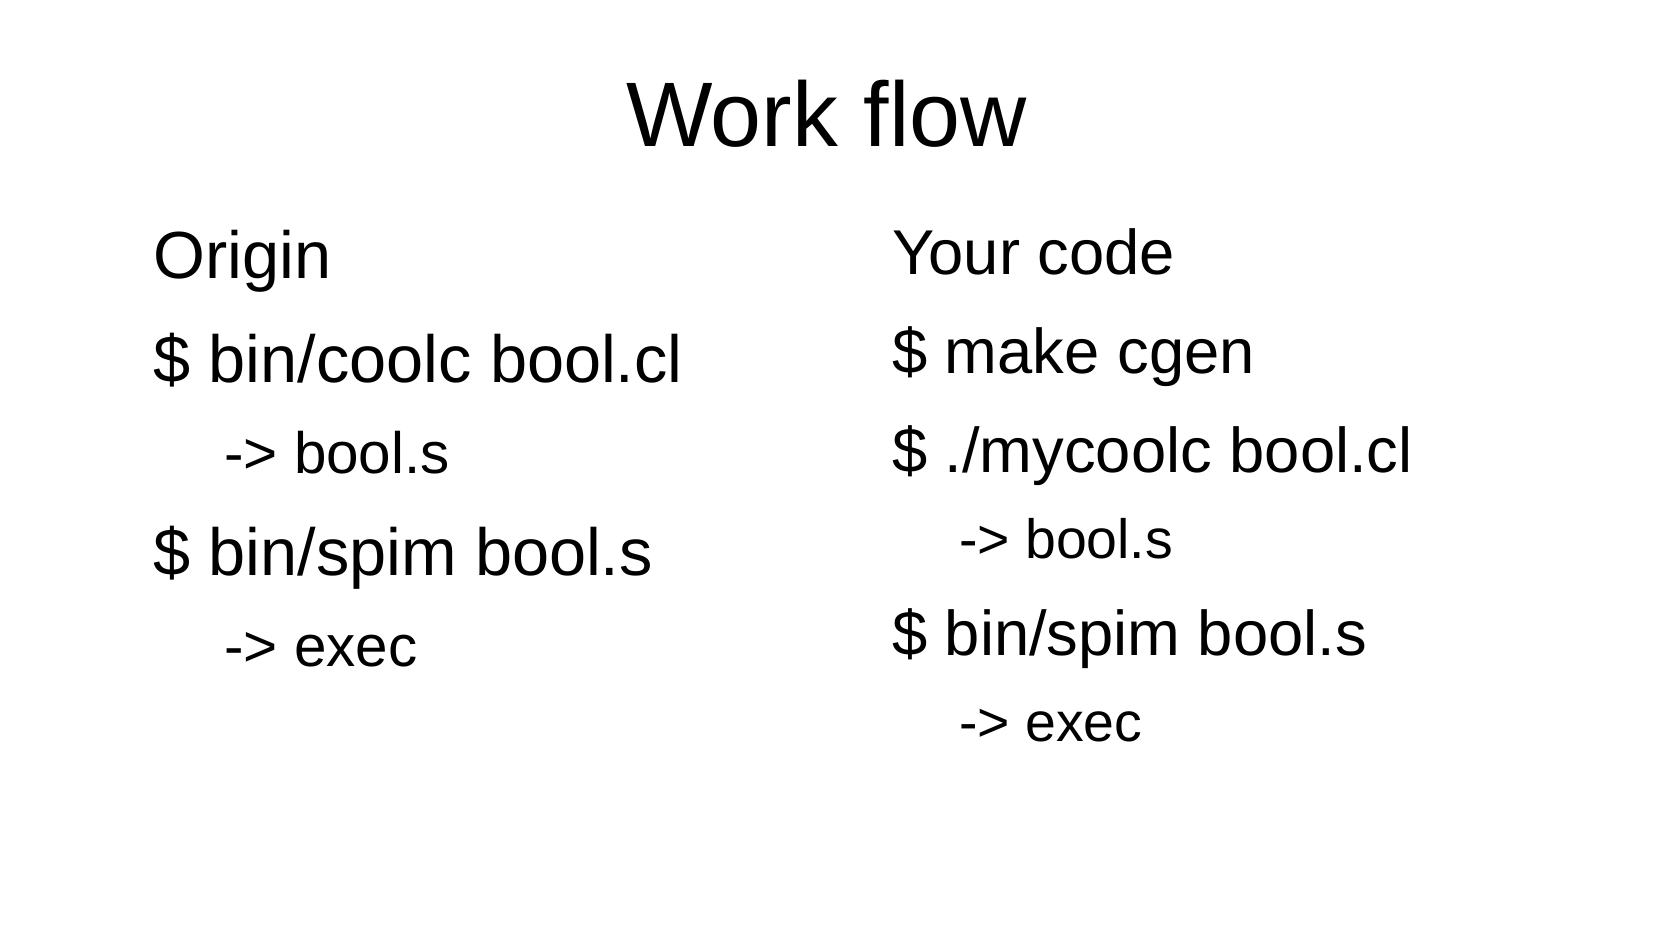

# Work flow
Origin
$ bin/coolc bool.cl
-> bool.s
$ bin/spim bool.s
-> exec
Your code
$ make cgen
$ ./mycoolc bool.cl
-> bool.s
$ bin/spim bool.s
-> exec